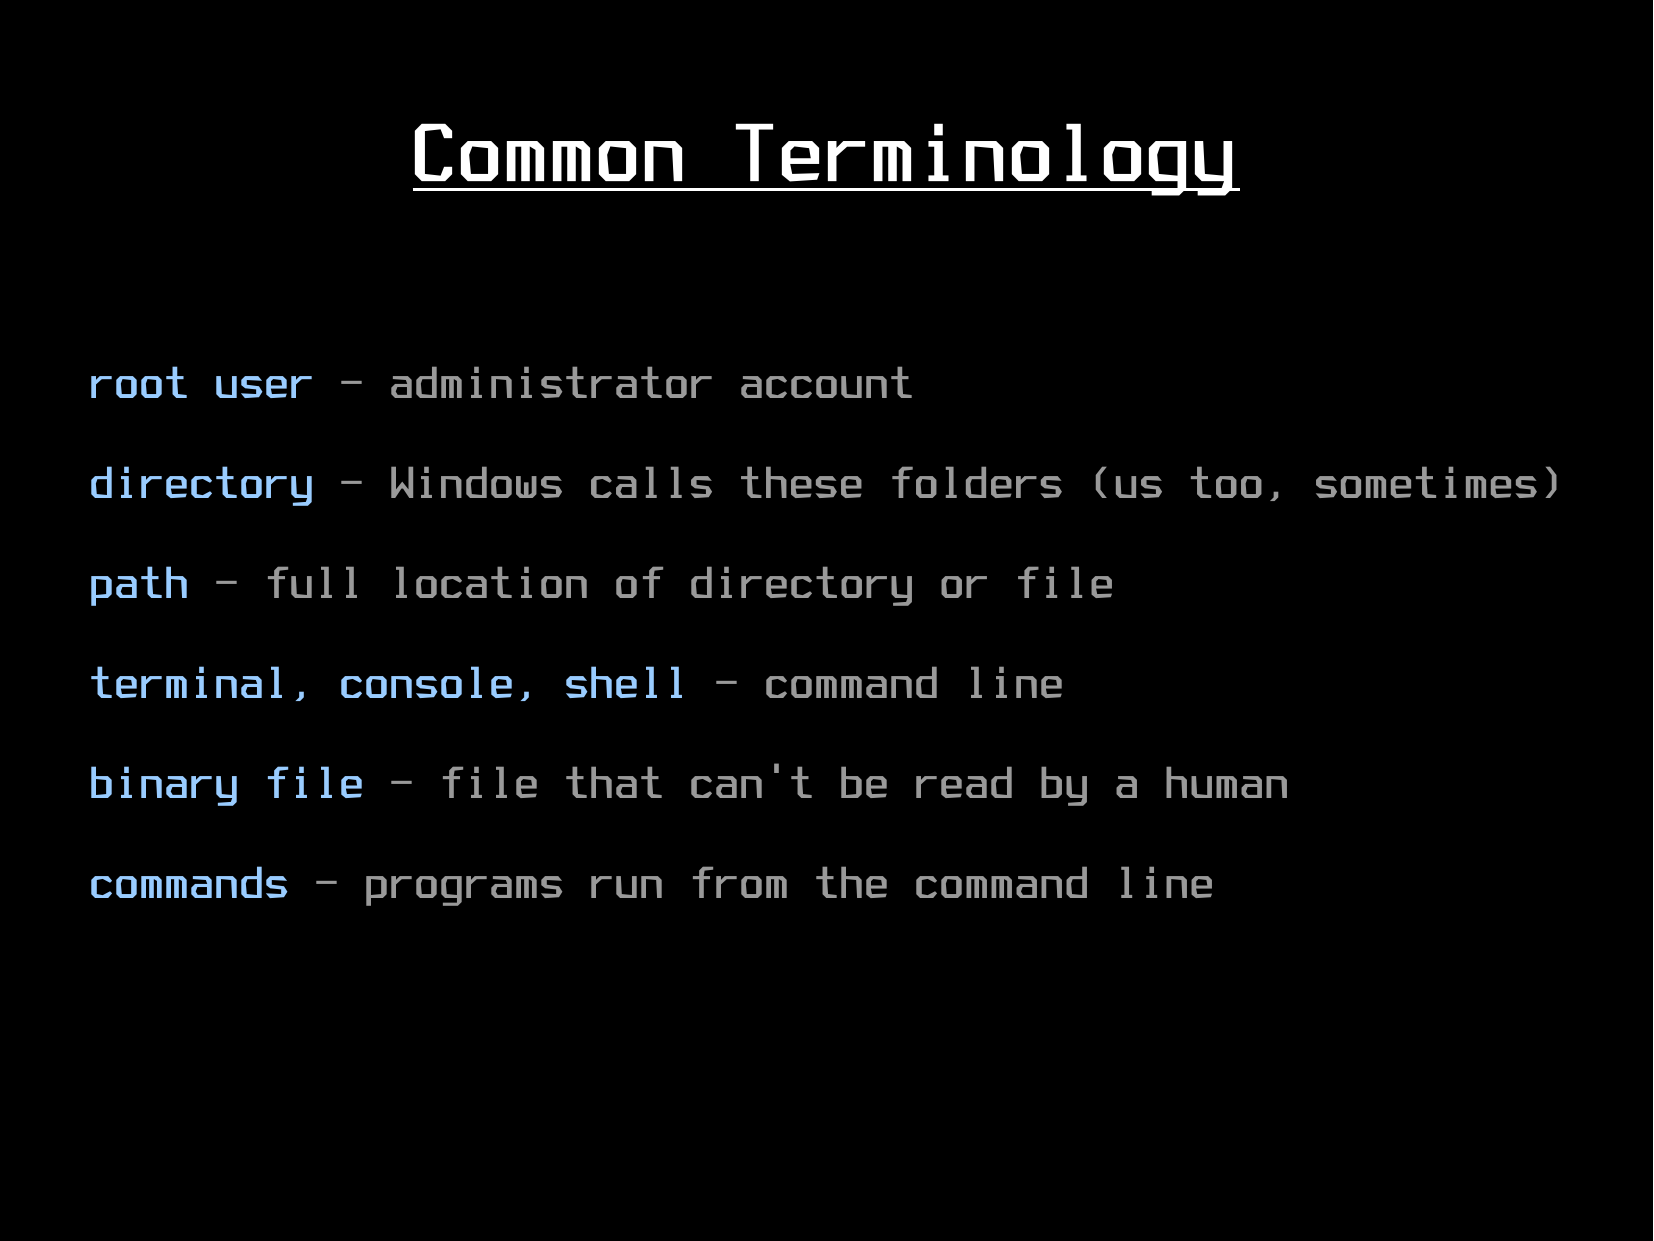

# Common Terminology
root user - administrator account
directory - Windows calls these folders (us too, sometimes)
path - full location of directory or file
terminal, console, shell - command line
binary file - file that can't be read by a human
commands - programs run from the command line